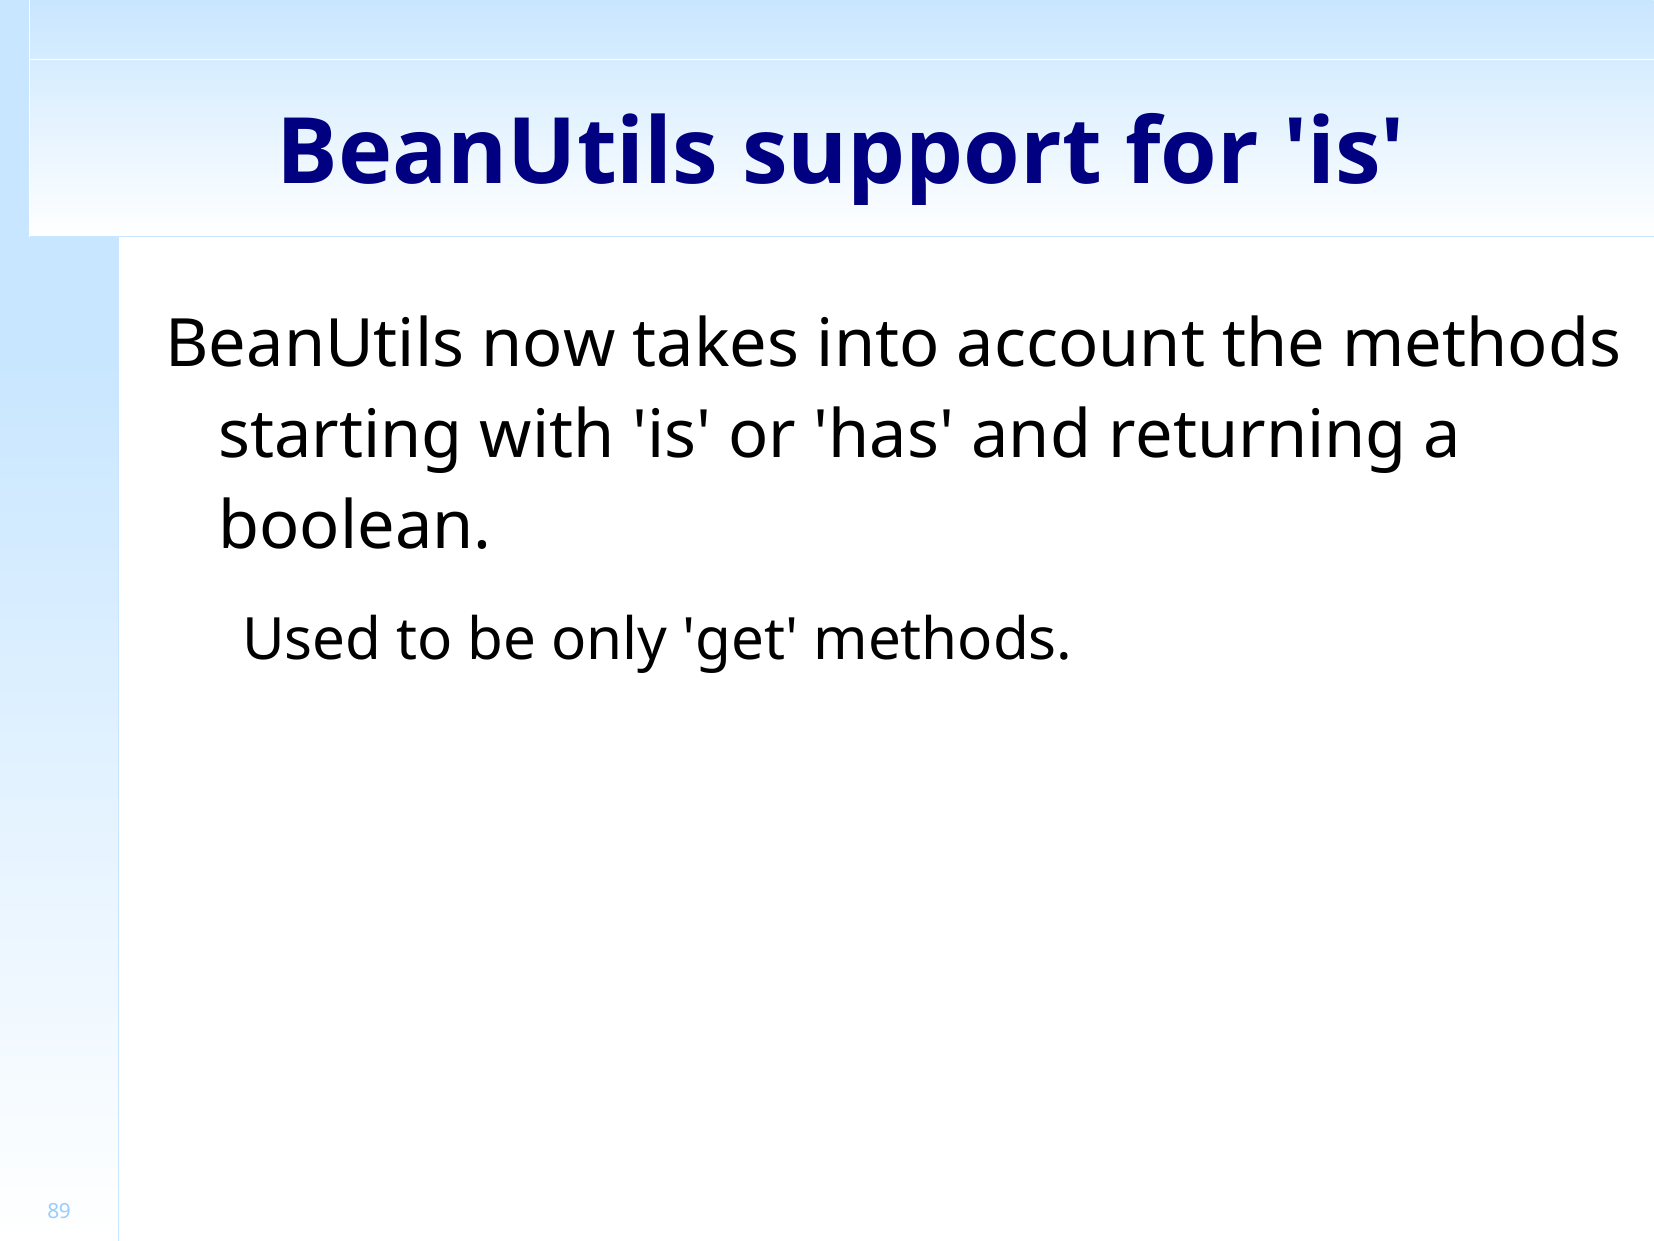

# BeanUtils support for 'is'
BeanUtils now takes into account the methods starting with 'is' or 'has' and returning a boolean.
Used to be only 'get' methods.